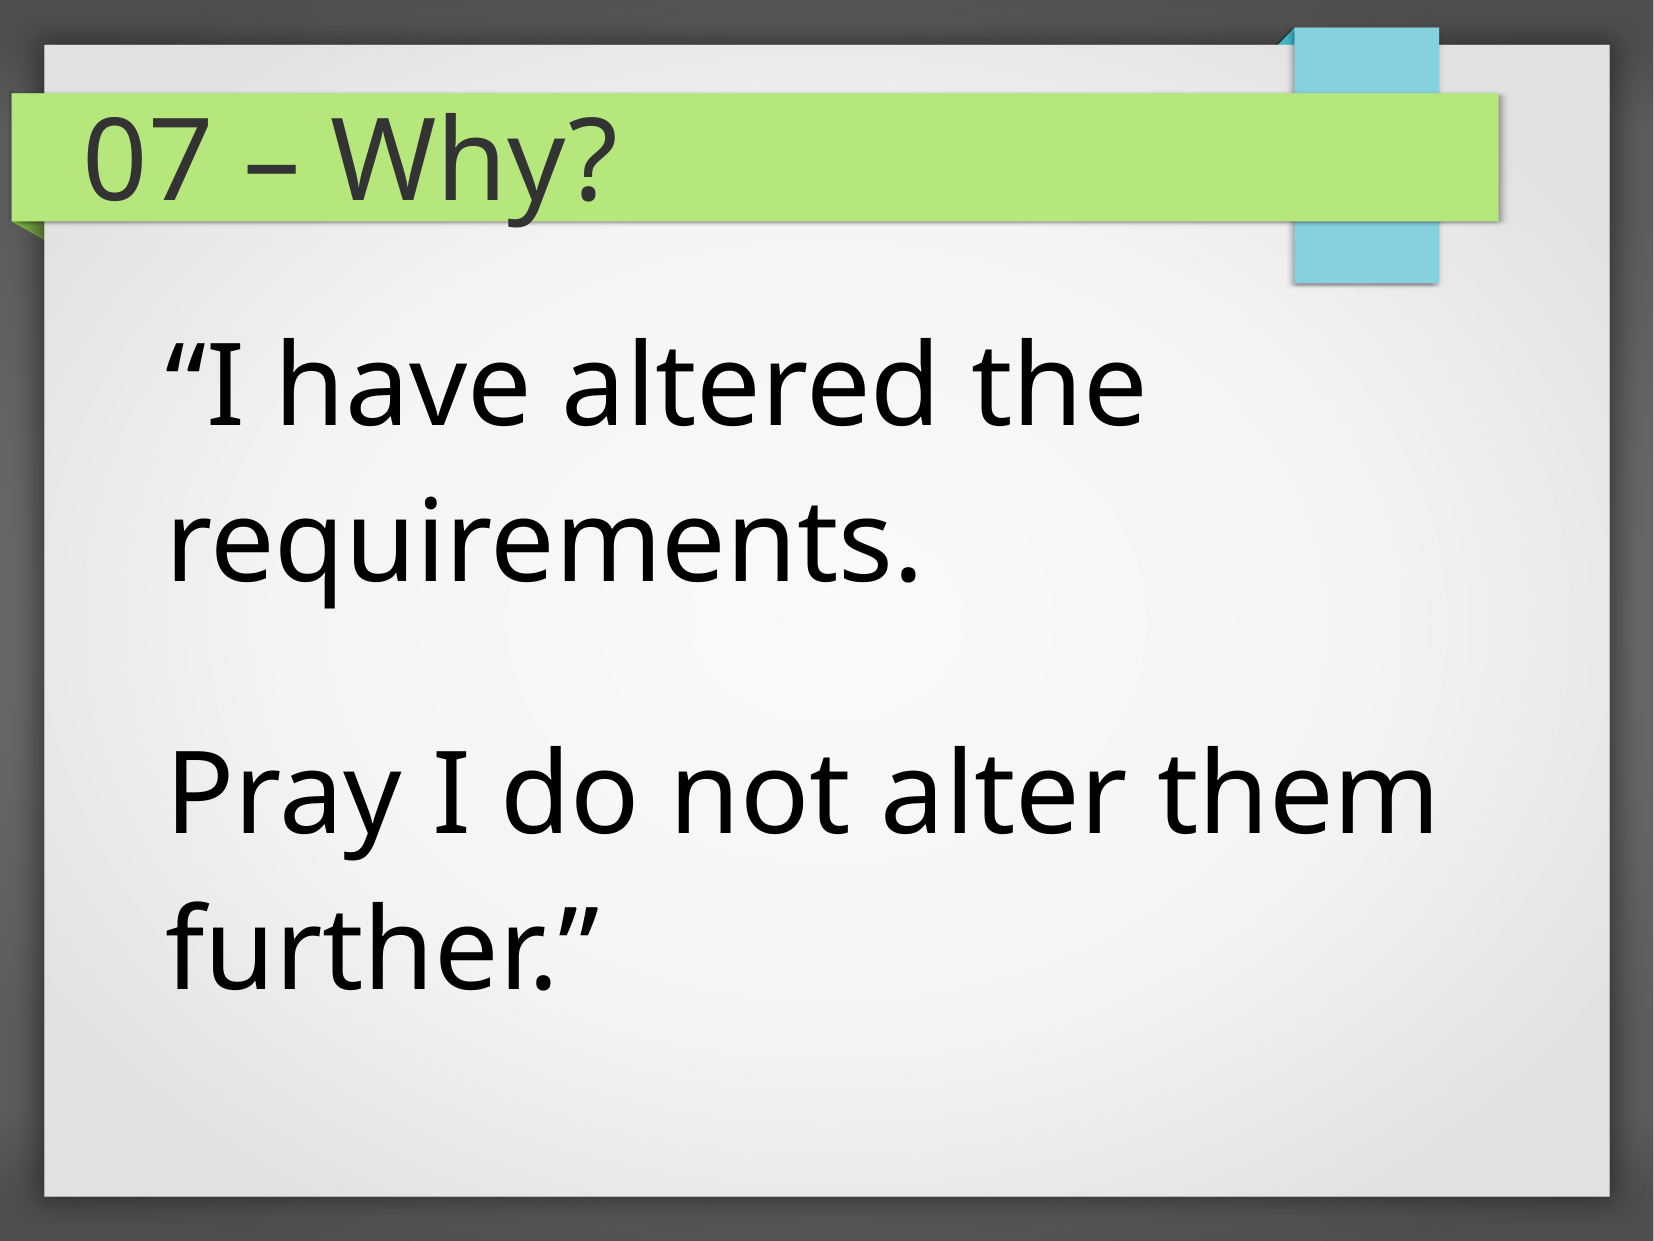

# 07 – Why?
“I have altered the requirements.
Pray I do not alter them further.”